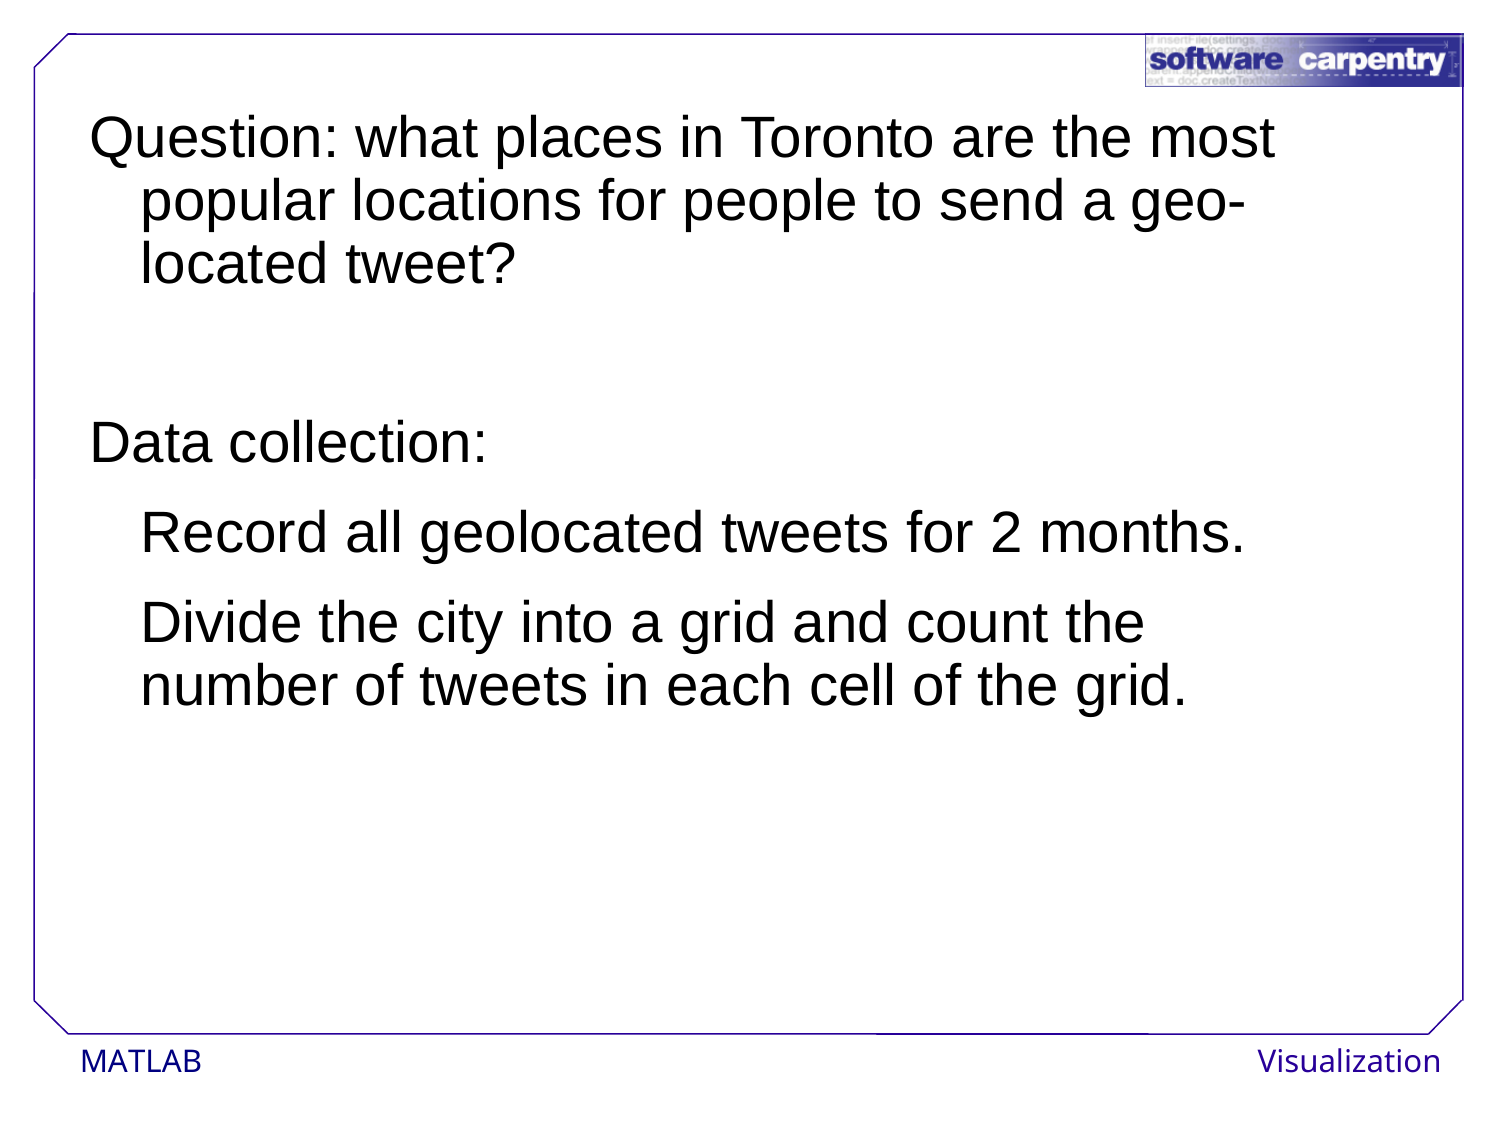

# Question: what places in Toronto are the most popular locations for people to send a geo-located tweet?
Data collection:
	Record all geolocated tweets for 2 months.
	Divide the city into a grid and count the number of tweets in each cell of the grid.